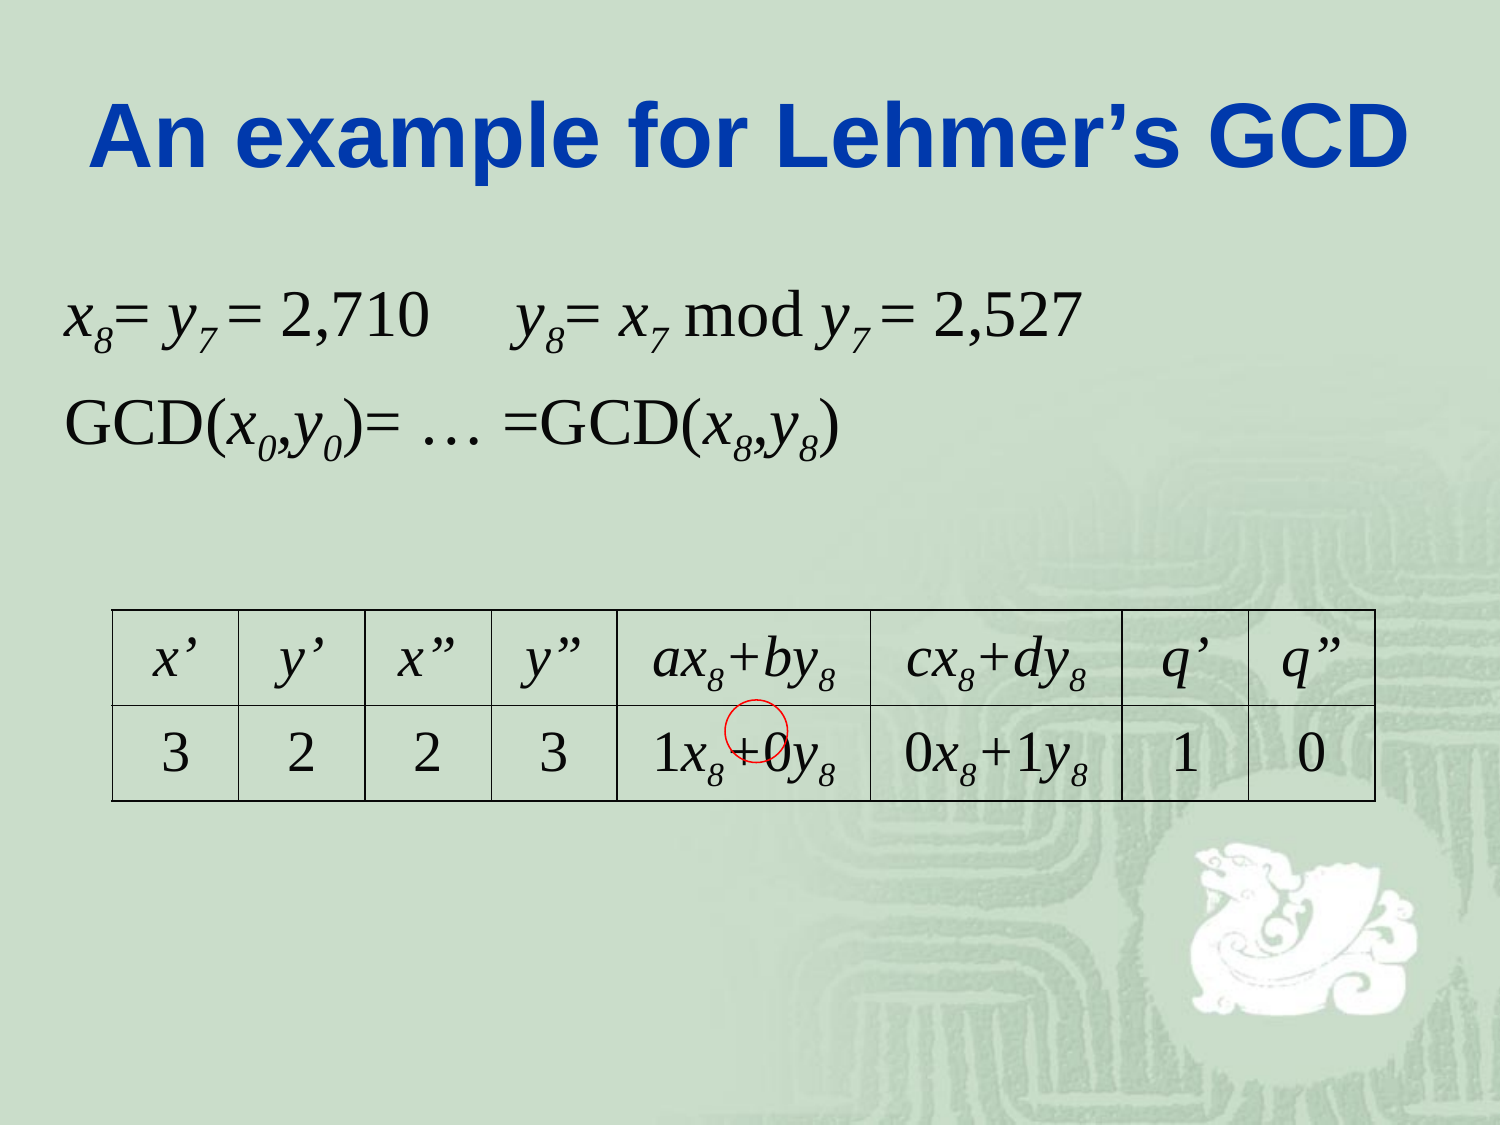

# An example for Lehmer’s GCD
x8= y7 = 2,710 y8= x7 mod y7 = 2,527
GCD(x0,y0)= … =GCD(x8,y8)
| x’ | y’ | x” | y” | ax8+by8 | cx8+dy8 | q’ | q” |
| --- | --- | --- | --- | --- | --- | --- | --- |
| 3 | 2 | 2 | 3 | 1x8+0y8 | 0x8+1y8 | 1 | 0 |